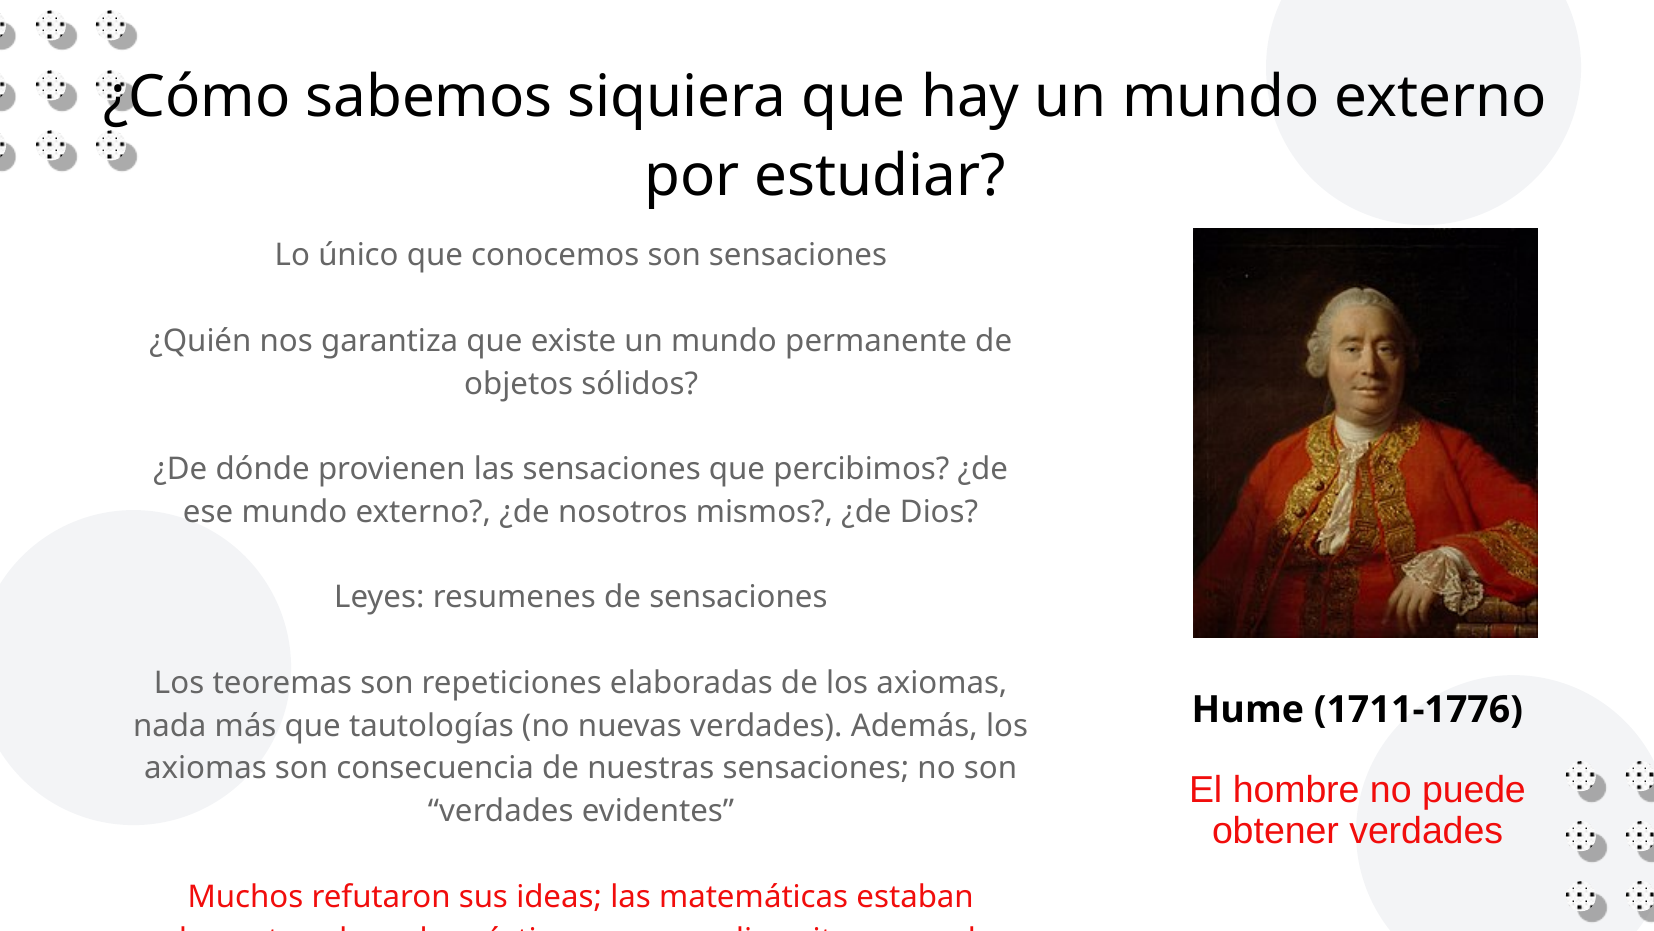

¿Cómo sabemos siquiera que hay un mundo externo por estudiar?
Lo único que conocemos son sensaciones
¿Quién nos garantiza que existe un mundo permanente de objetos sólidos?
¿De dónde provienen las sensaciones que percibimos? ¿de ese mundo externo?, ¿de nosotros mismos?, ¿de Dios?
Leyes: resumenes de sensaciones
Los teoremas son repeticiones elaboradas de los axiomas, nada más que tautologías (no nuevas verdades). Además, los axiomas son consecuencia de nuestras sensaciones; no son “verdades evidentes”
Muchos refutaron sus ideas; las matemáticas estaban demostrando en la práctica ser un medio exitoso para la descripción de la naturaleza.
Hume (1711-1776)
El hombre no puede
obtener verdades